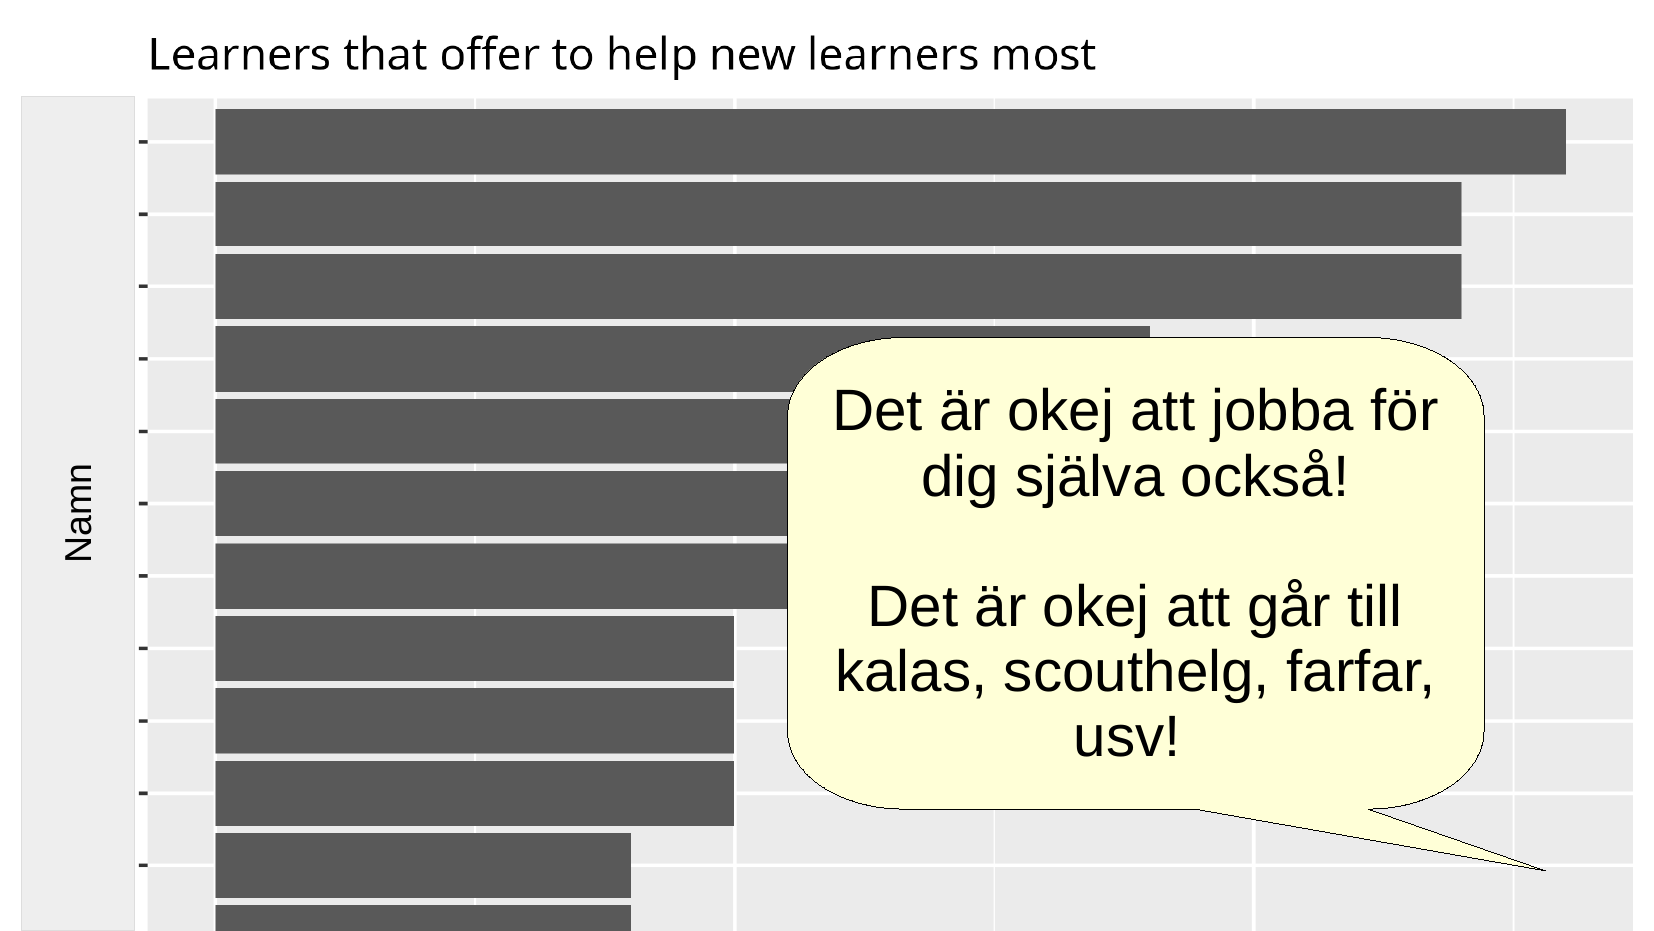

Det är okej att jobba för dig själva också!
Det är okej att går till kalas, scouthelg, farfar, usv!
Namn